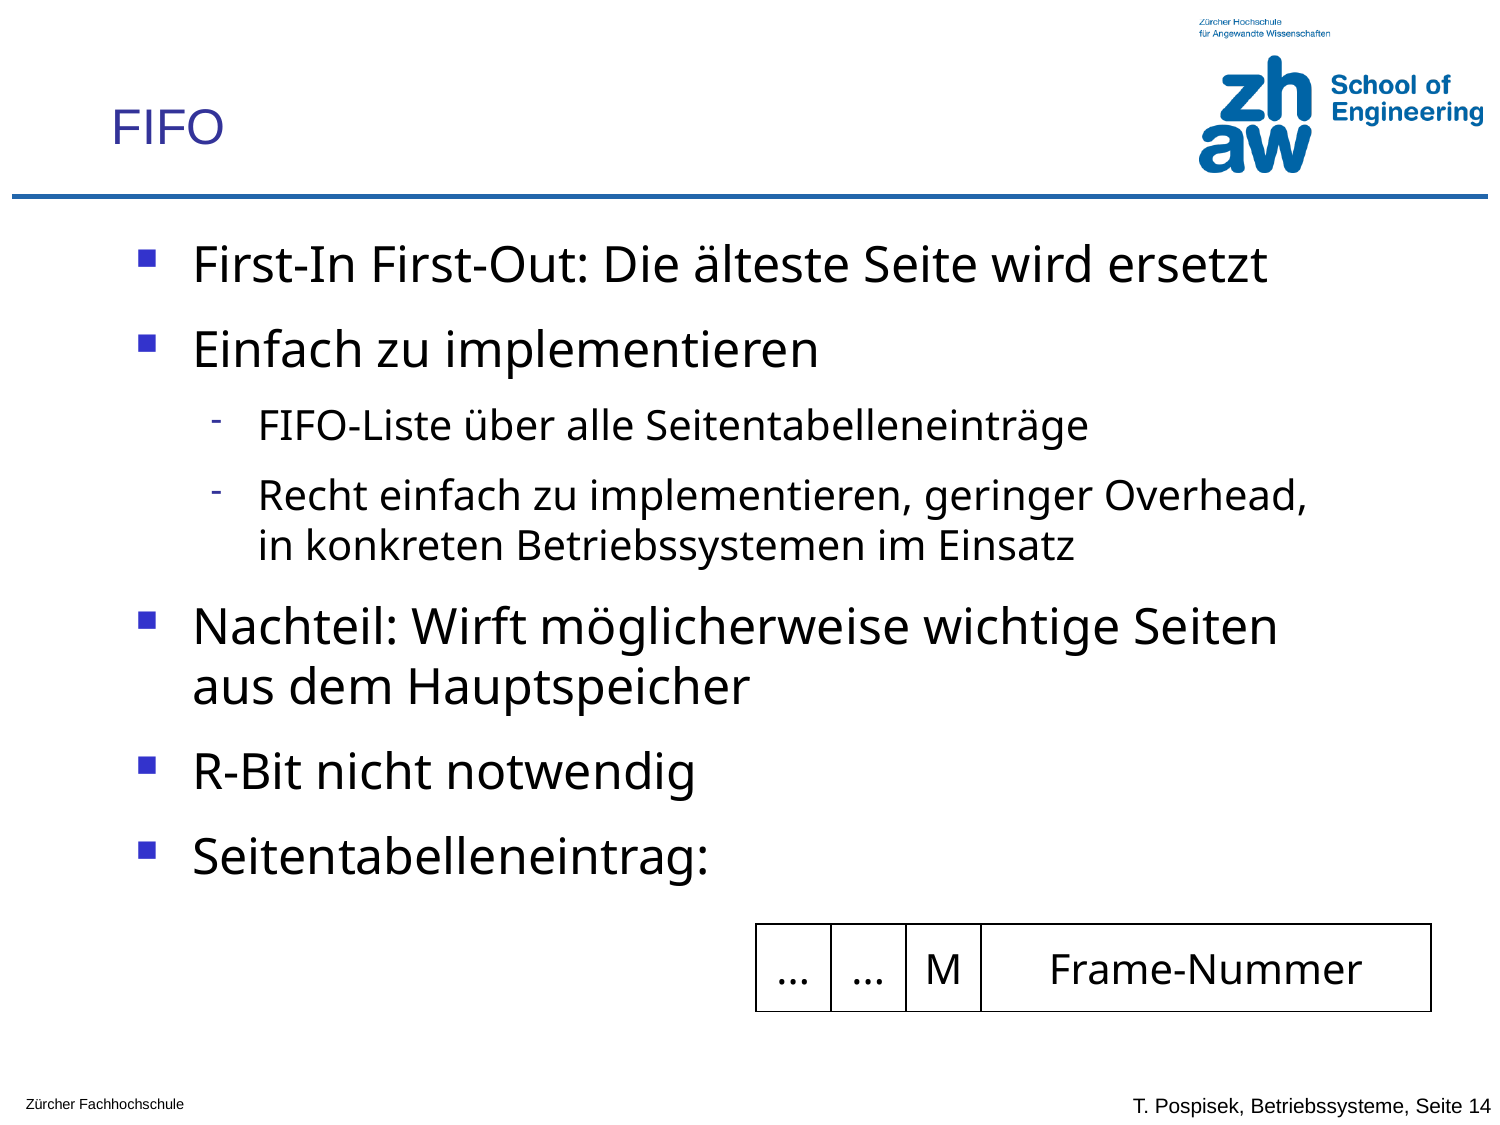

# FIFO
First-In First-Out: Die älteste Seite wird ersetzt
Einfach zu implementieren
FIFO-Liste über alle Seitentabelleneinträge
Recht einfach zu implementieren, geringer Overhead, in konkreten Betriebssystemen im Einsatz
Nachteil: Wirft möglicherweise wichtige Seiten aus dem Hauptspeicher
R-Bit nicht notwendig
Seitentabelleneintrag:
...
...
M
Frame-Nummer